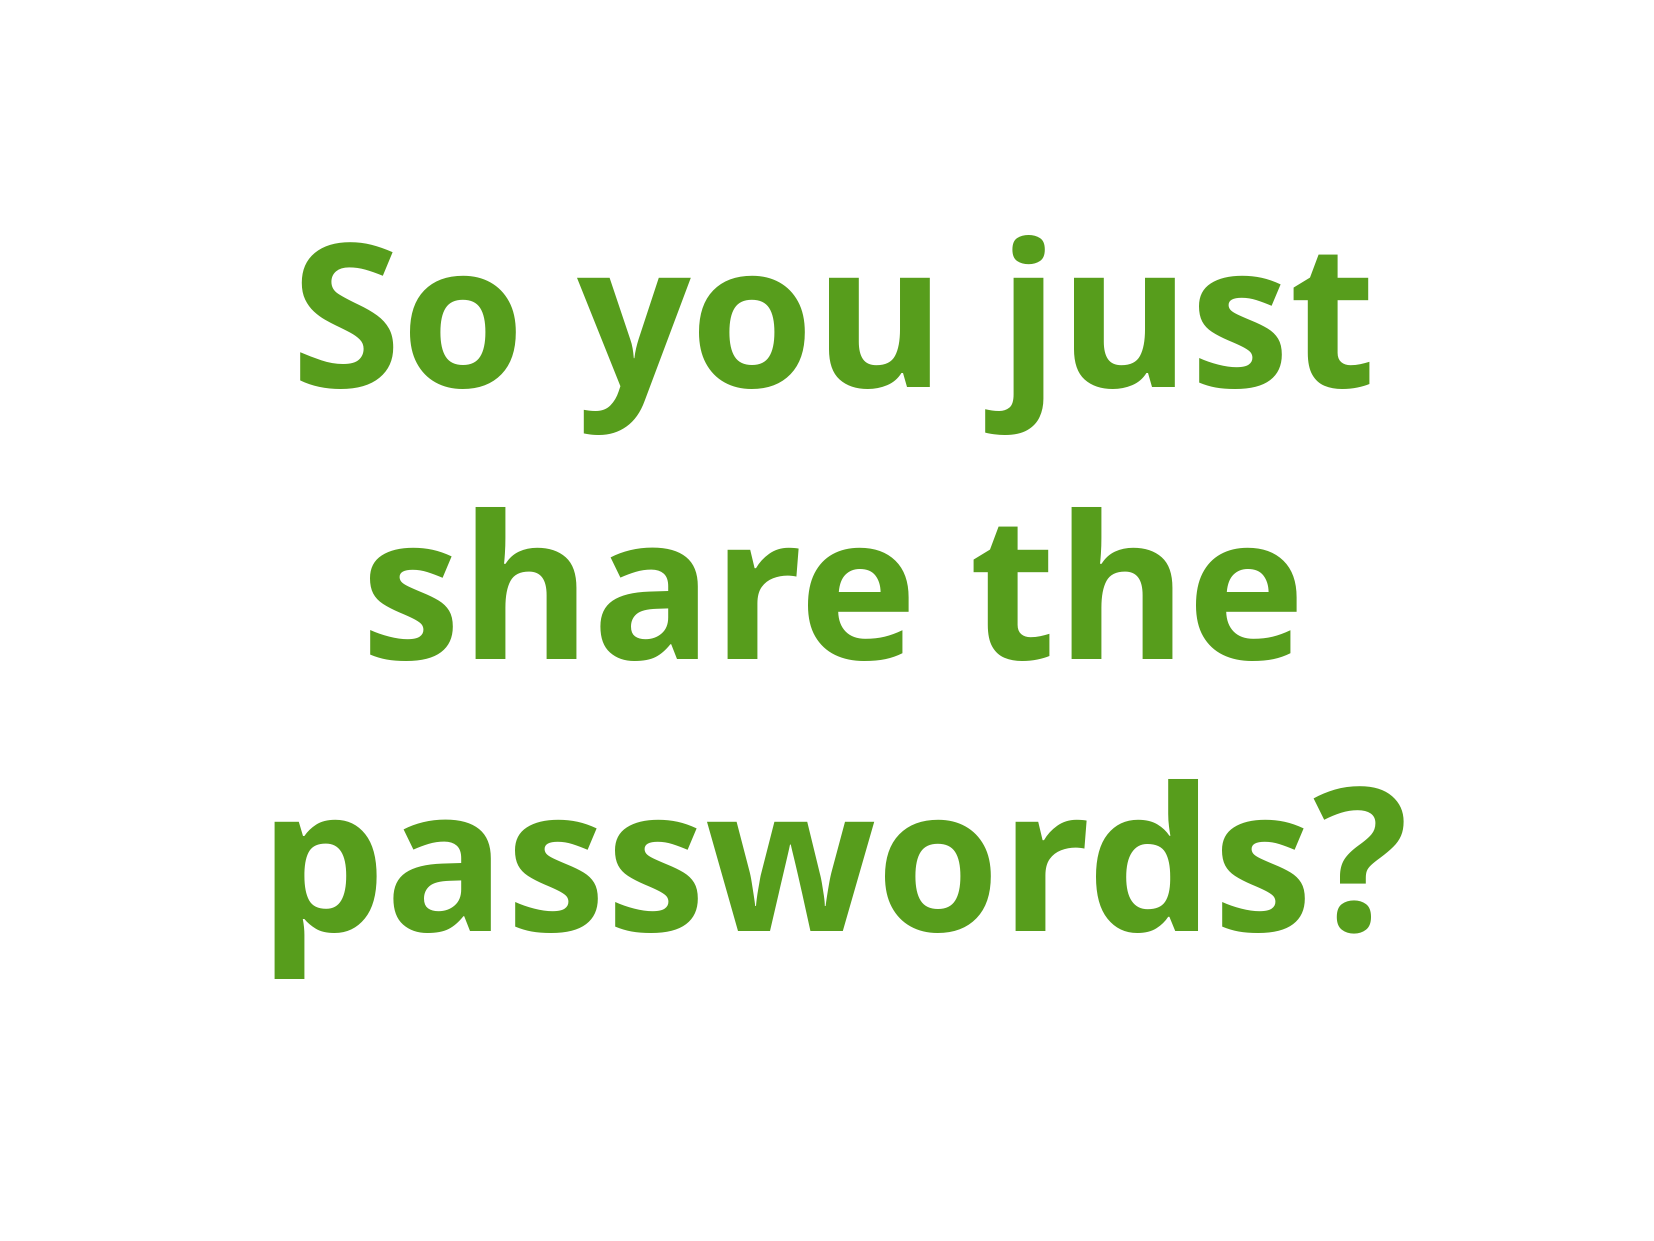

# So you just share the passwords?